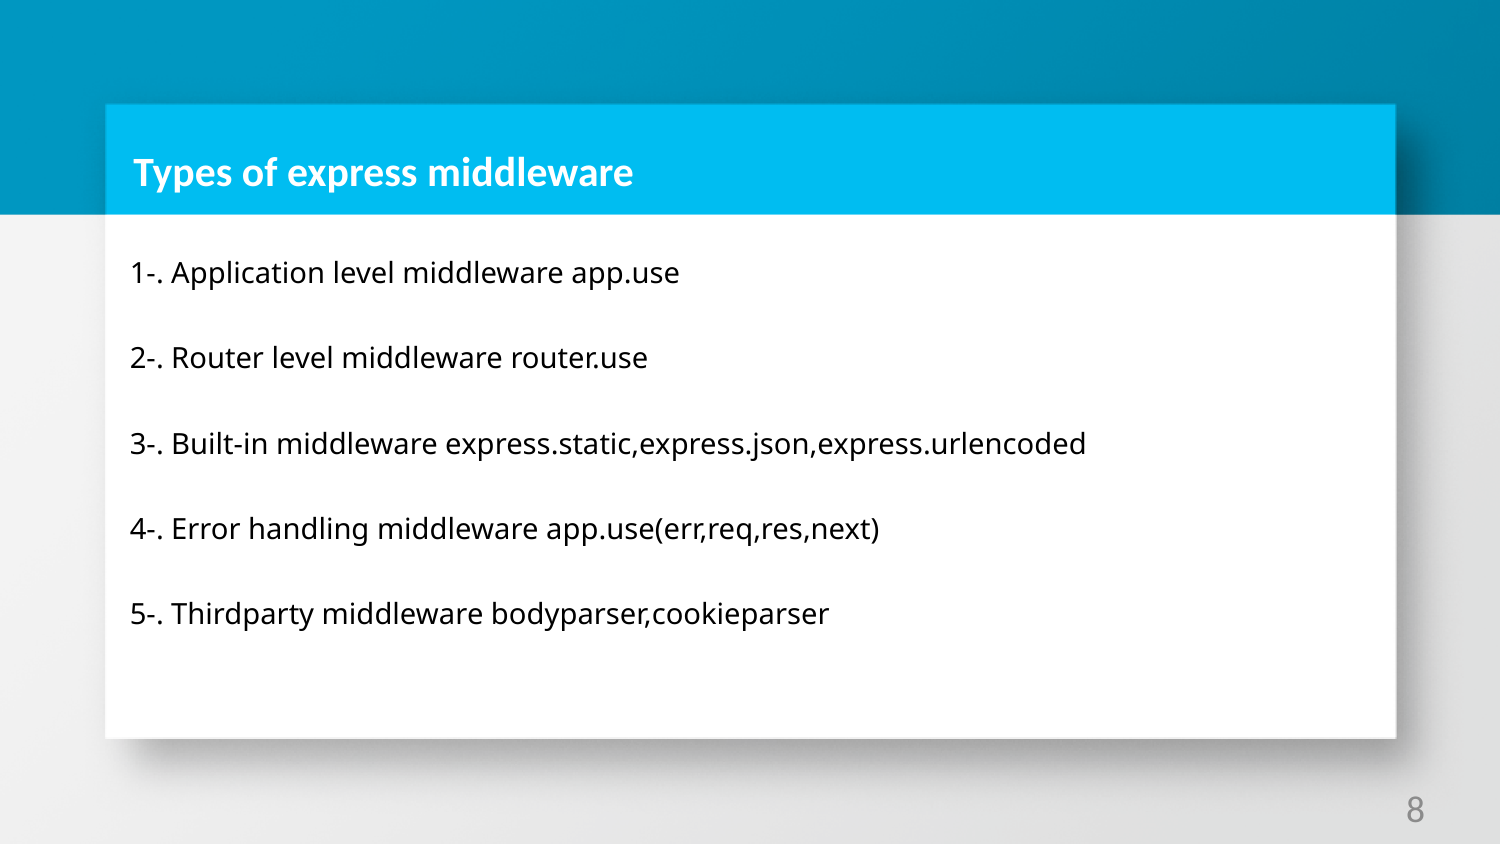

# Types of express middleware
1-. Application level middleware app.use
2-. Router level middleware router.use
3-. Built-in middleware express.static,express.json,express.urlencoded
4-. Error handling middleware app.use(err,req,res,next)
5-. Thirdparty middleware bodyparser,cookieparser
Naveed Rana
8